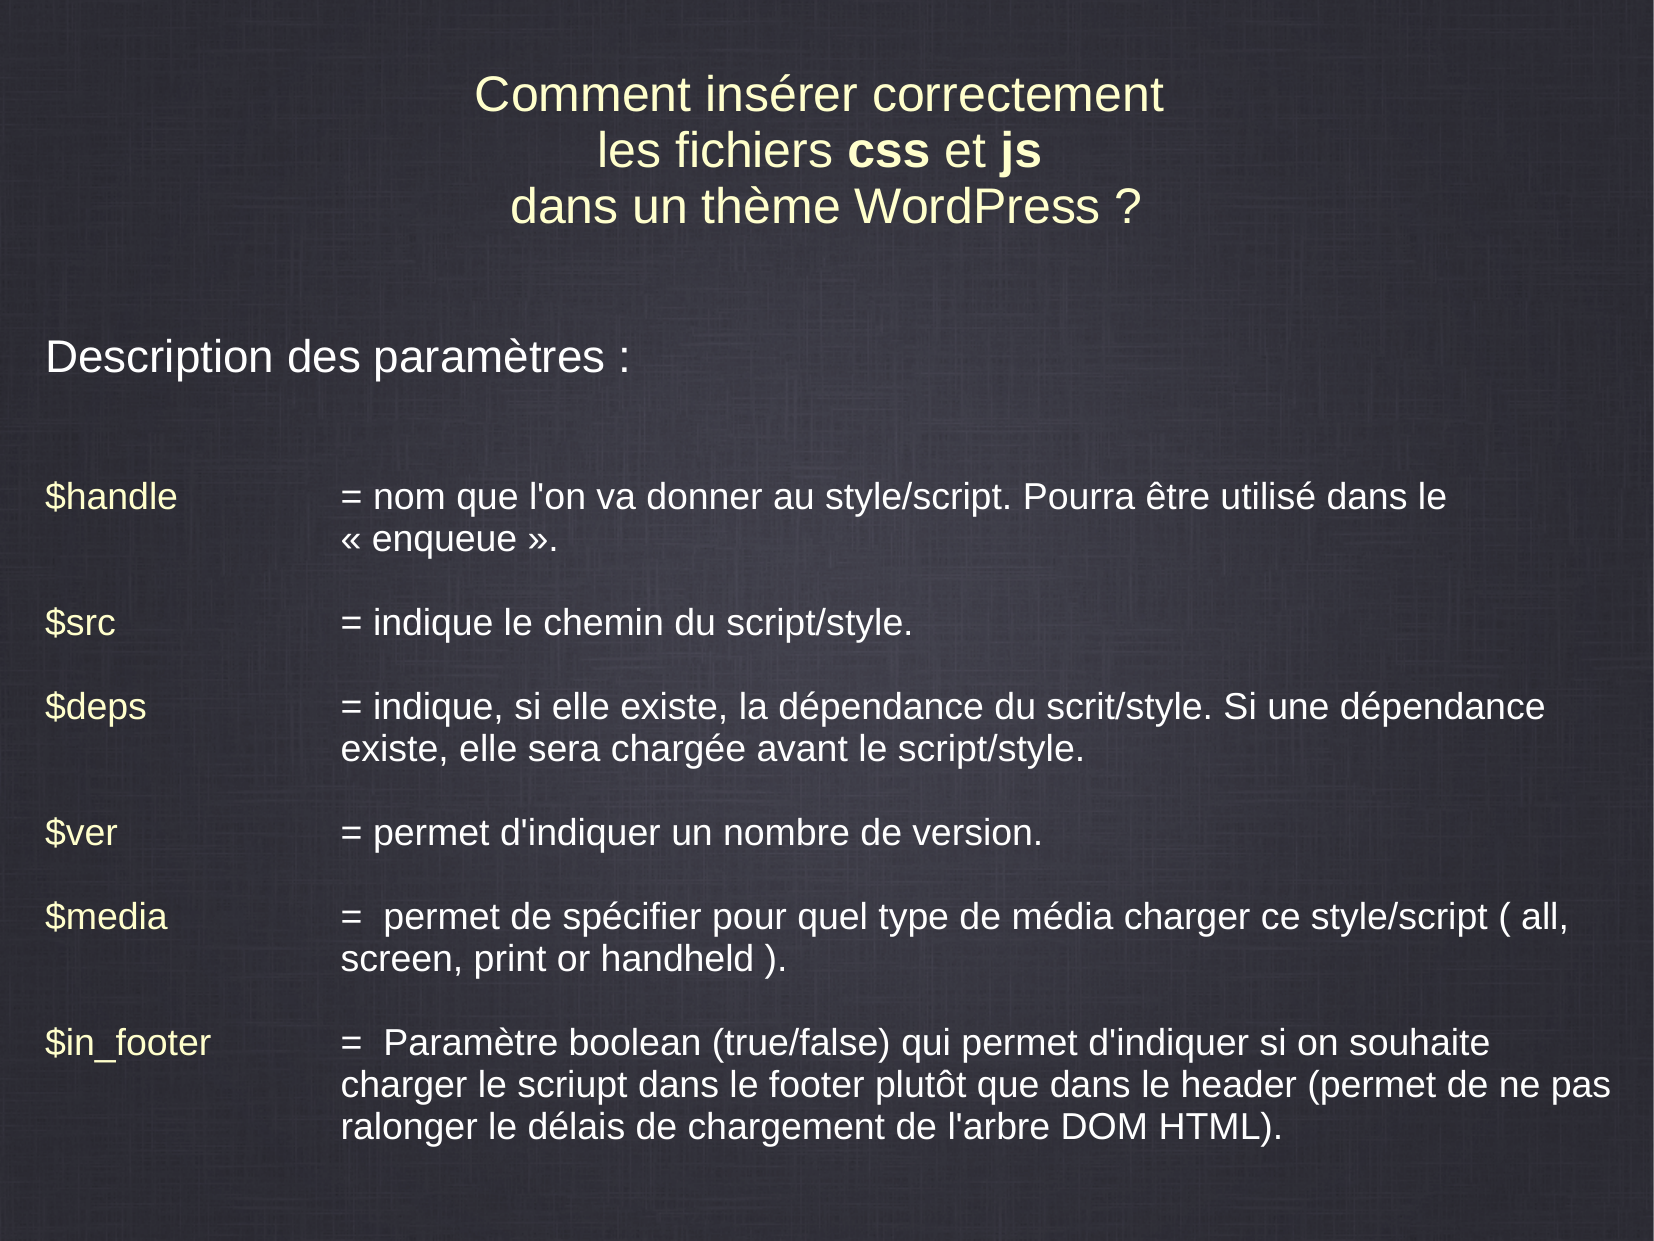

Comment insérer correctement
les fichiers css et js
dans un thème WordPress ?
Description des paramètres :
$handle 			= nom que l'on va donner au style/script. Pourra être utilisé dans le 						« enqueue ».
$src 			= indique le chemin du script/style.
$deps 			= indique, si elle existe, la dépendance du scrit/style. Si une dépendance 					existe, elle sera chargée avant le script/style.
$ver 			= permet d'indiquer un nombre de version.
$media 			= permet de spécifier pour quel type de média charger ce style/script ( all, 					screen, print or handheld ).
$in_footer 		= Paramètre boolean (true/false) qui permet d'indiquer si on souhaite 						charger le scriupt dans le footer plutôt que dans le header (permet de ne pas 				ralonger le délais de chargement de l'arbre DOM HTML).